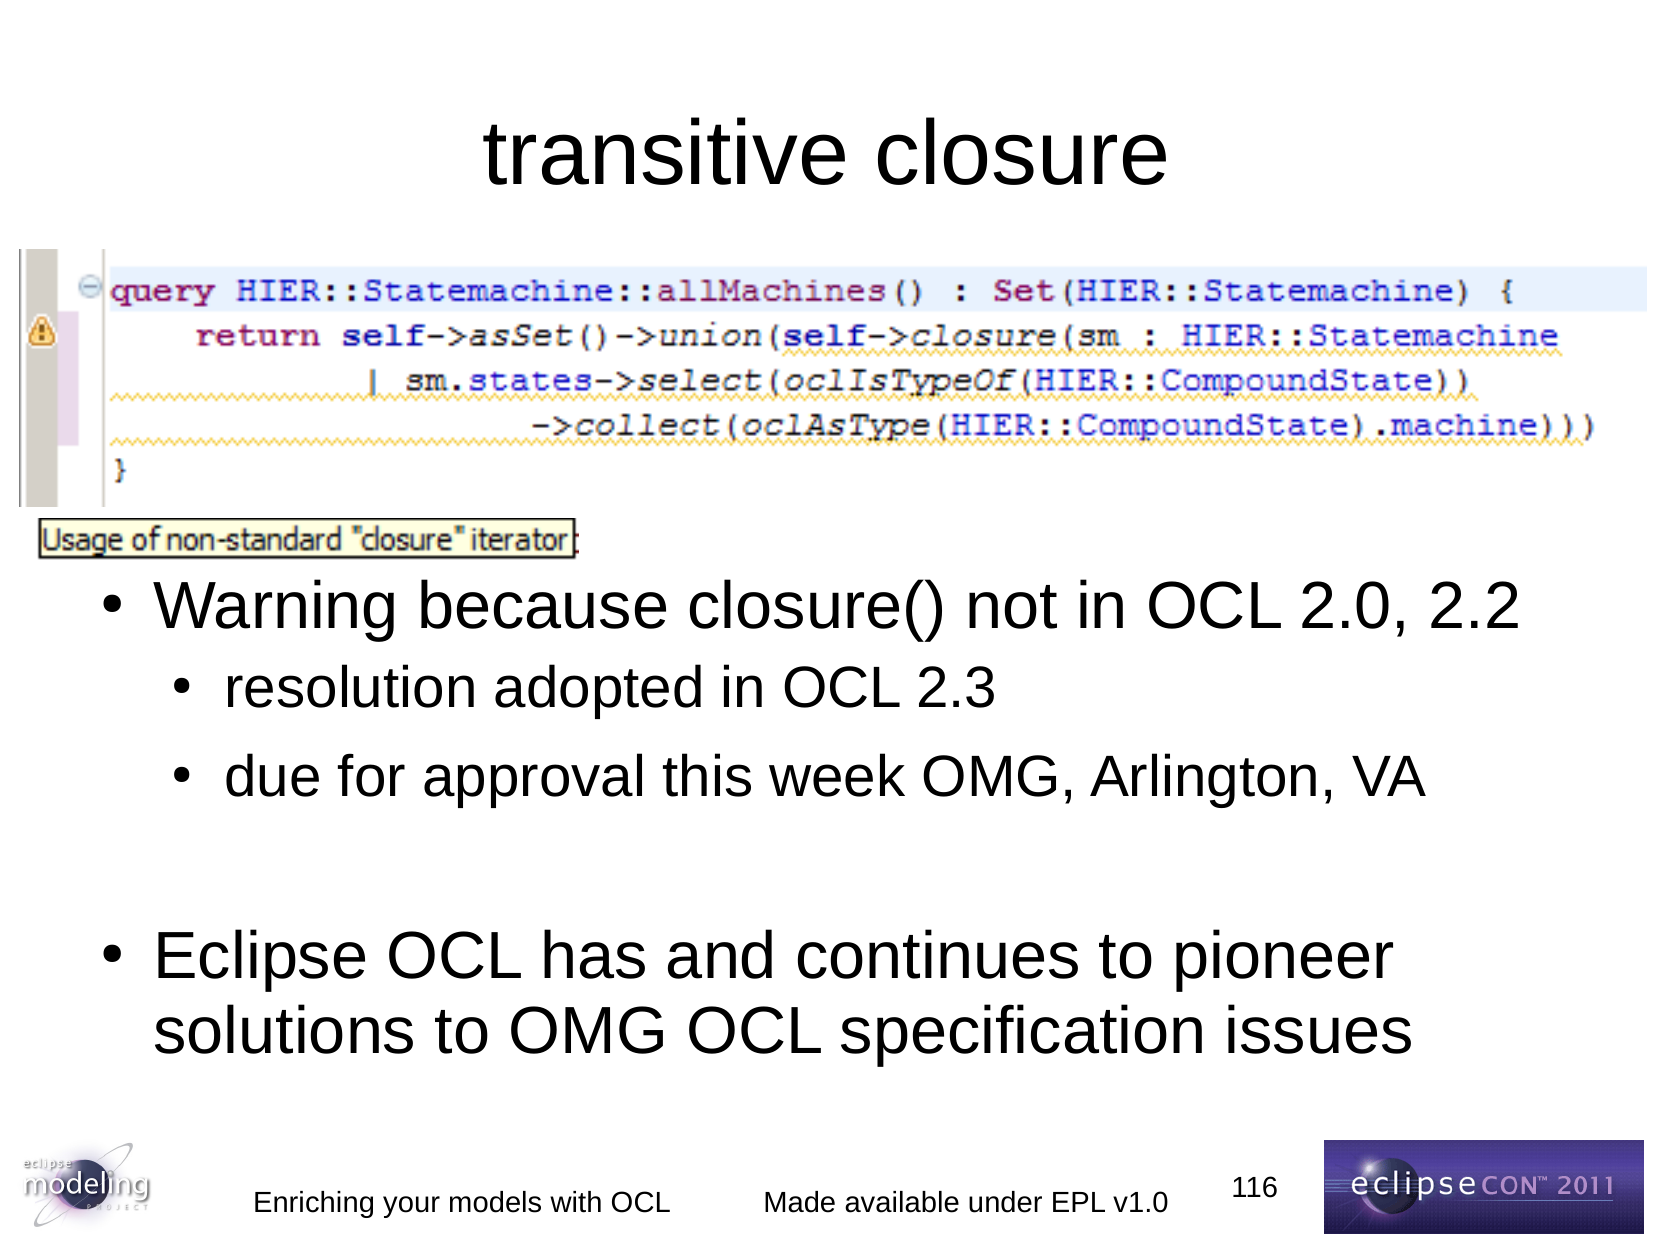

# transitive closure
Warning because closure() not in OCL 2.0, 2.2
resolution adopted in OCL 2.3
due for approval this week OMG, Arlington, VA
Eclipse OCL has and continues to pioneer solutions to OMG OCL specification issues
116
Enriching your models with OCL